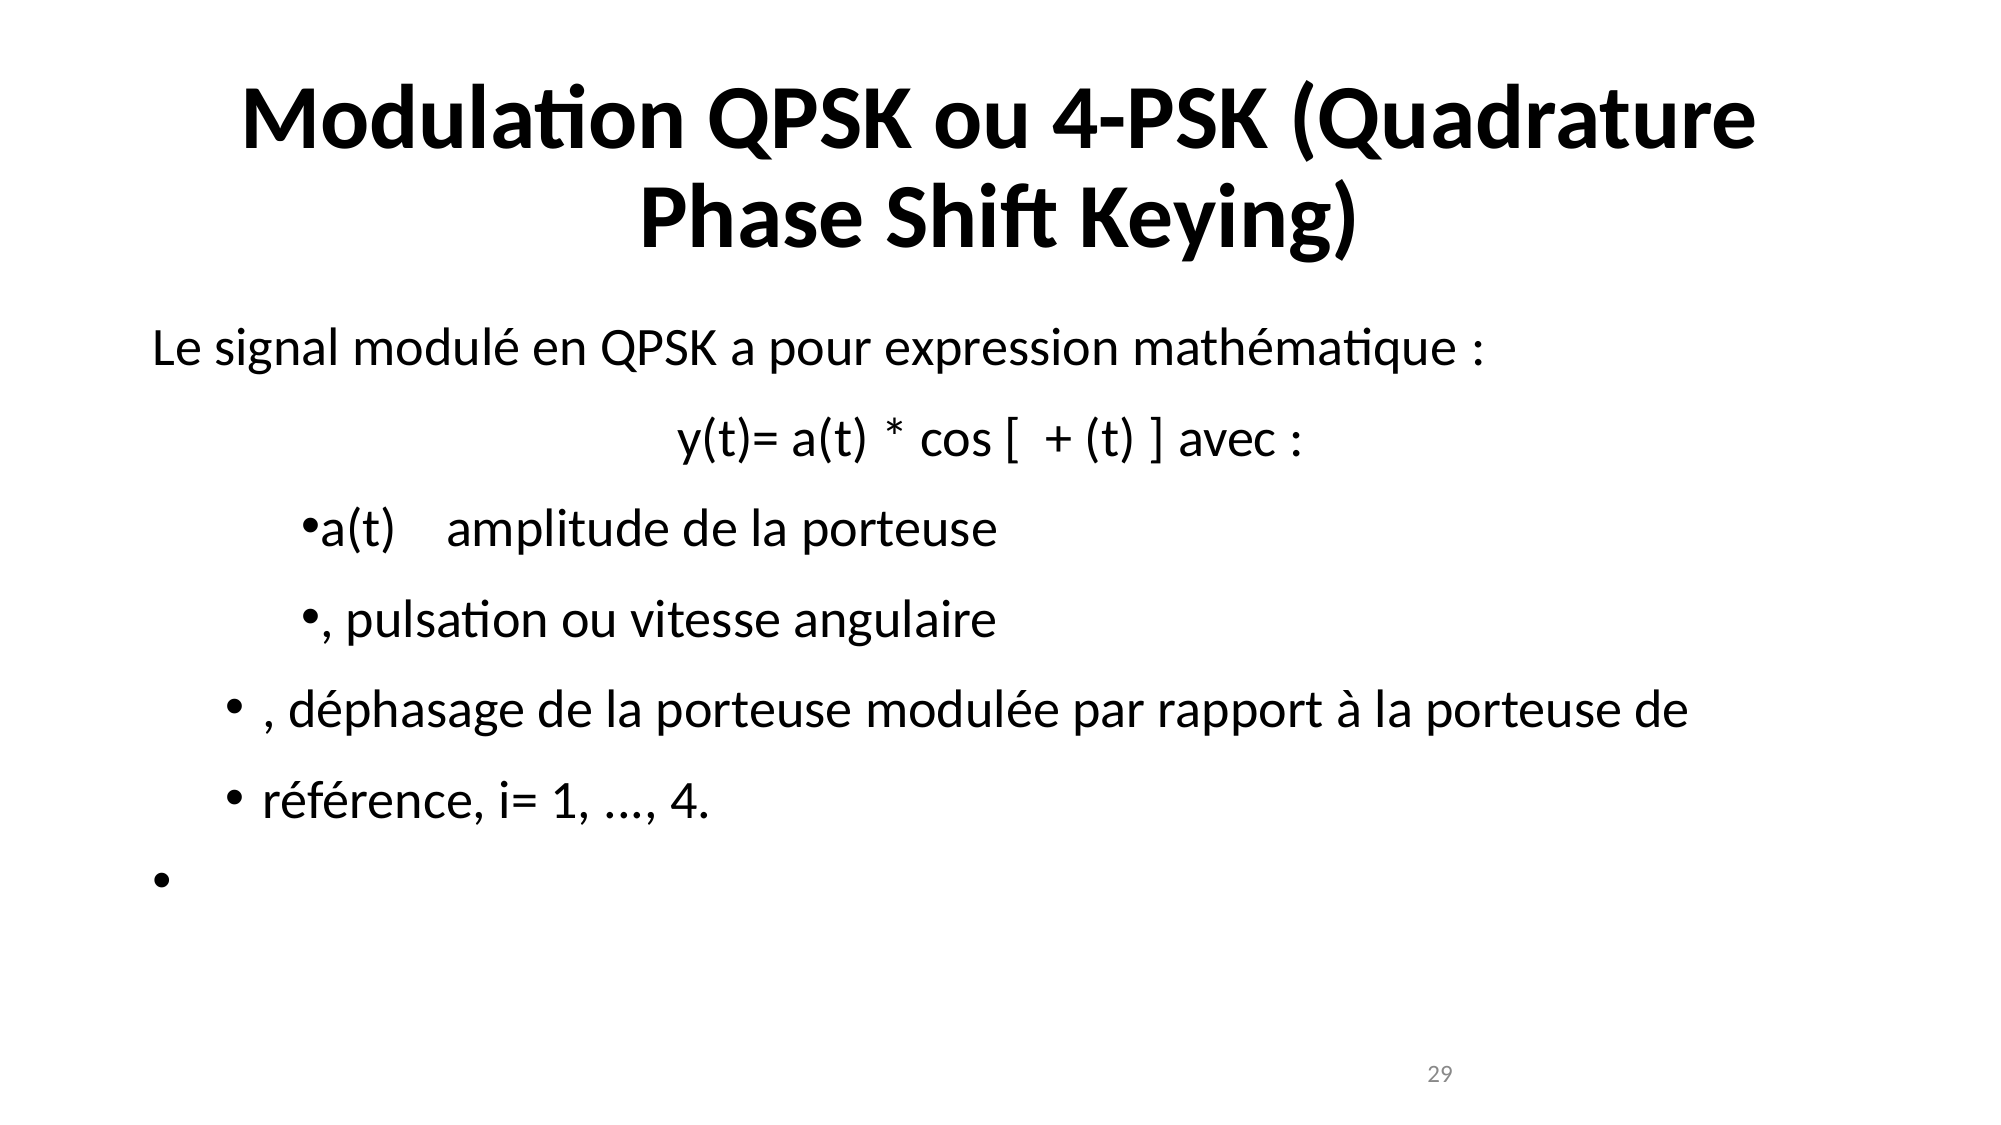

# Modulation QPSK ou 4-PSK (Quadrature Phase Shift Keying)
Le signal modulé en QPSK a pour expression mathématique :
y(t)= a(t) * cos [ + (t) ] avec :
a(t) amplitude de la porteuse
, pulsation ou vitesse angulaire
, déphasage de la porteuse modulée par rapport à la porteuse de
référence, i= 1, ..., 4.